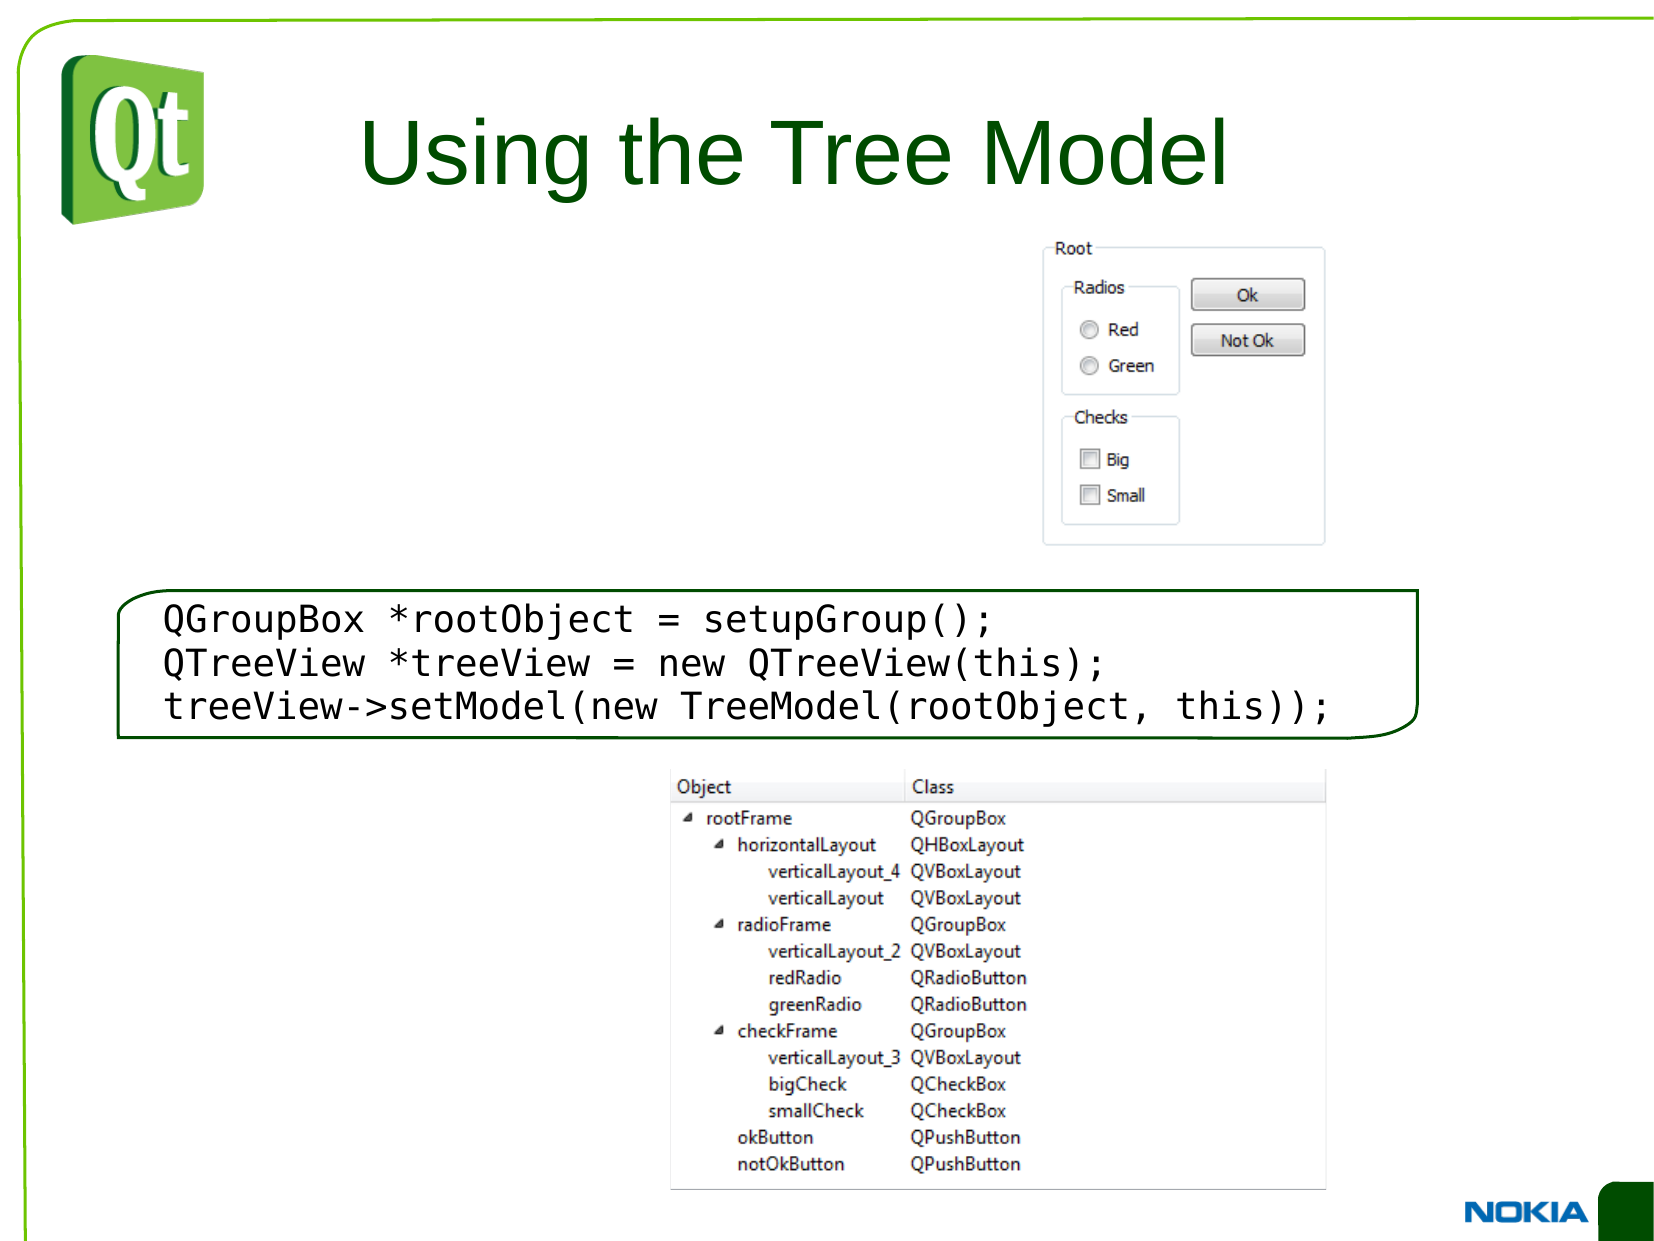

# Using the Tree Model
QGroupBox *rootObject = setupGroup();
QTreeView *treeView = new QTreeView(this);
treeView->setModel(new TreeModel(rootObject, this));